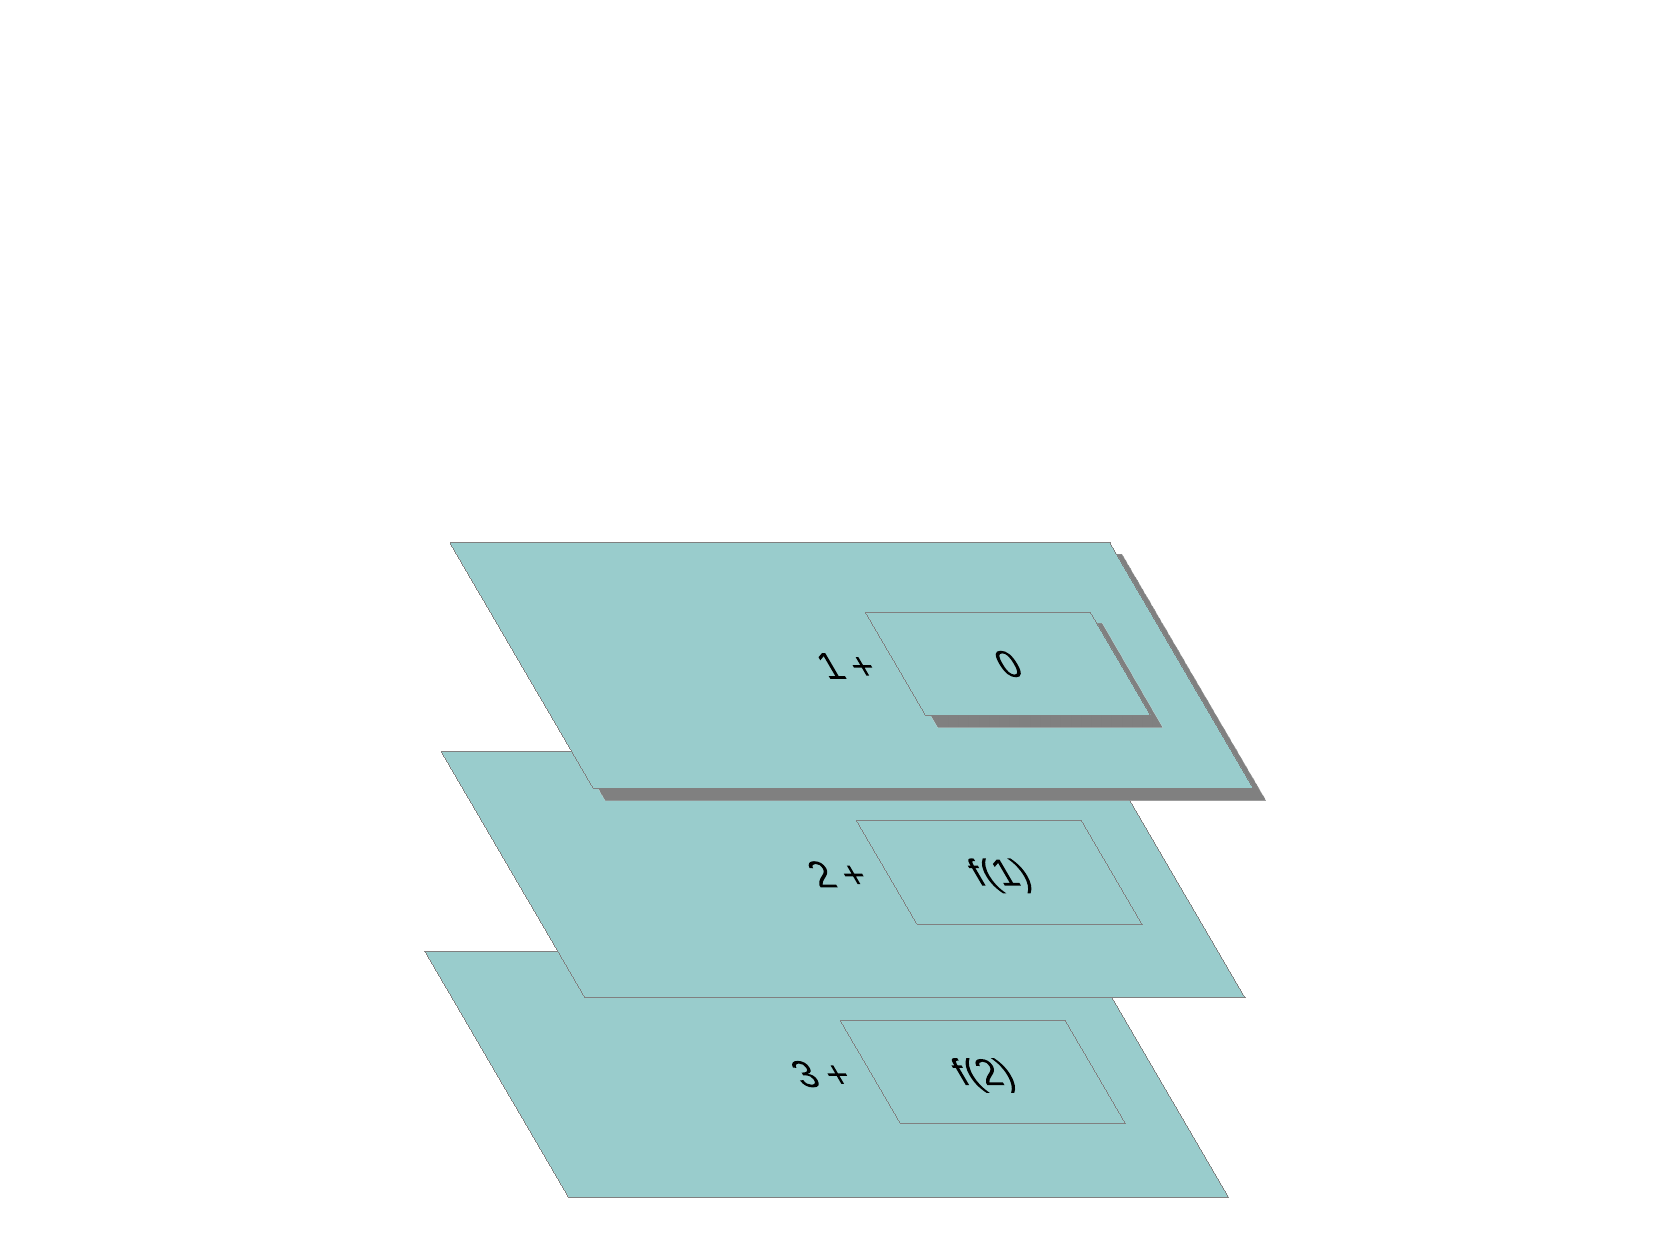

1 +
0
2 +
f(1)
3 +
f(2)